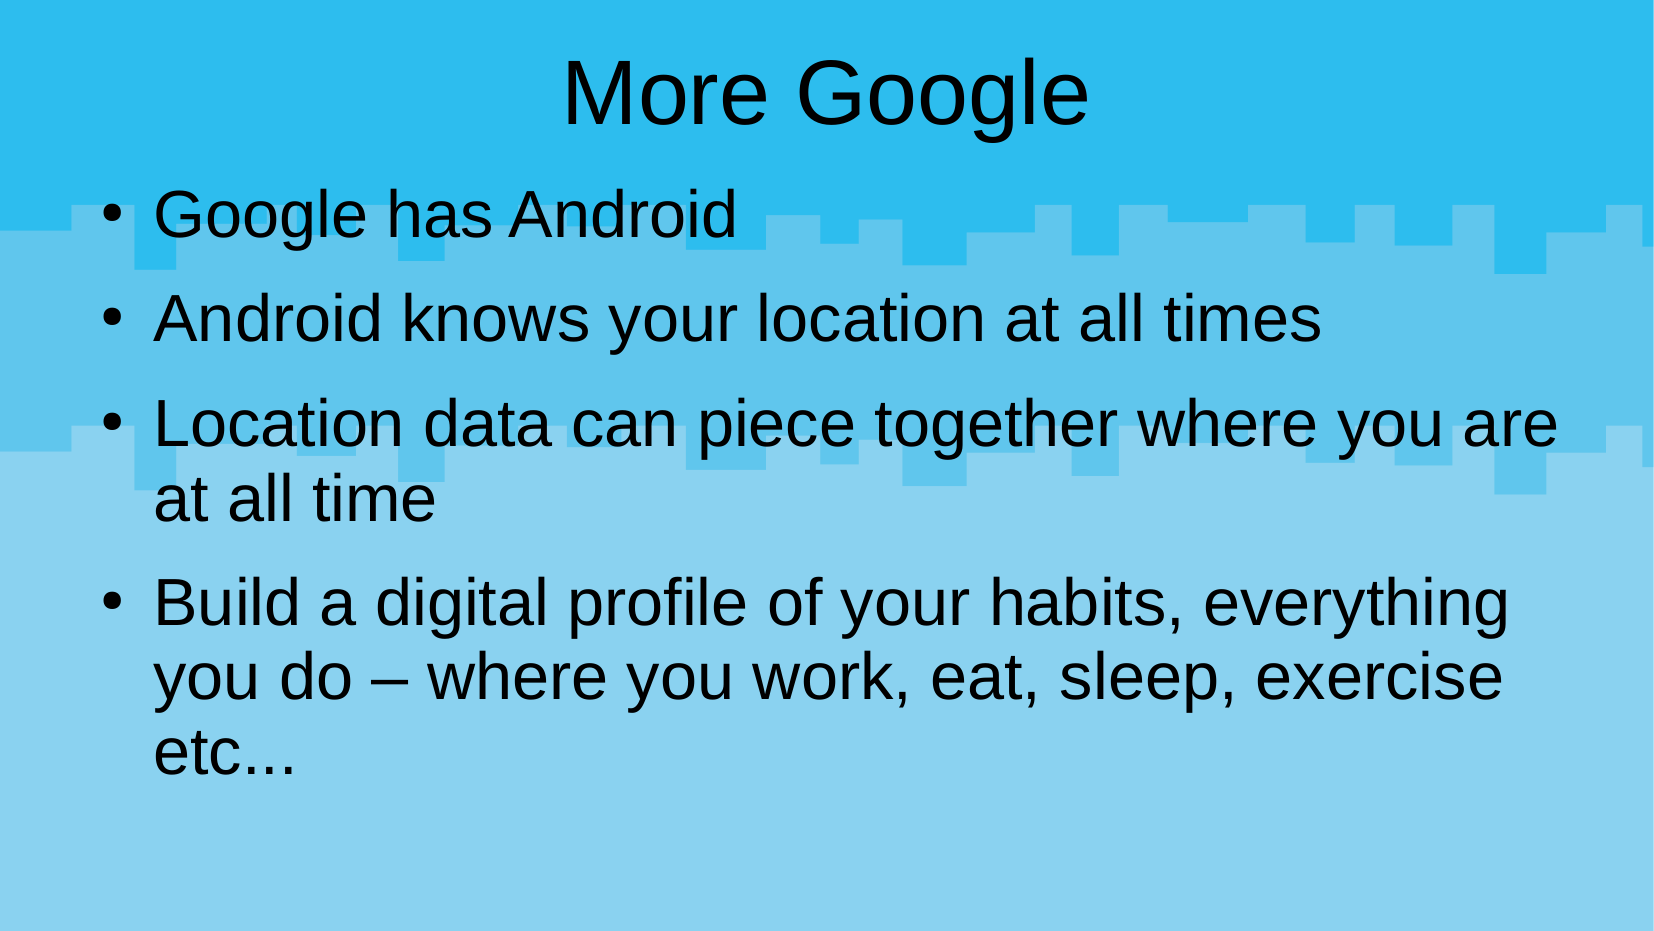

# More Google
Google has Android
Android knows your location at all times
Location data can piece together where you are at all time
Build a digital profile of your habits, everything you do – where you work, eat, sleep, exercise etc...